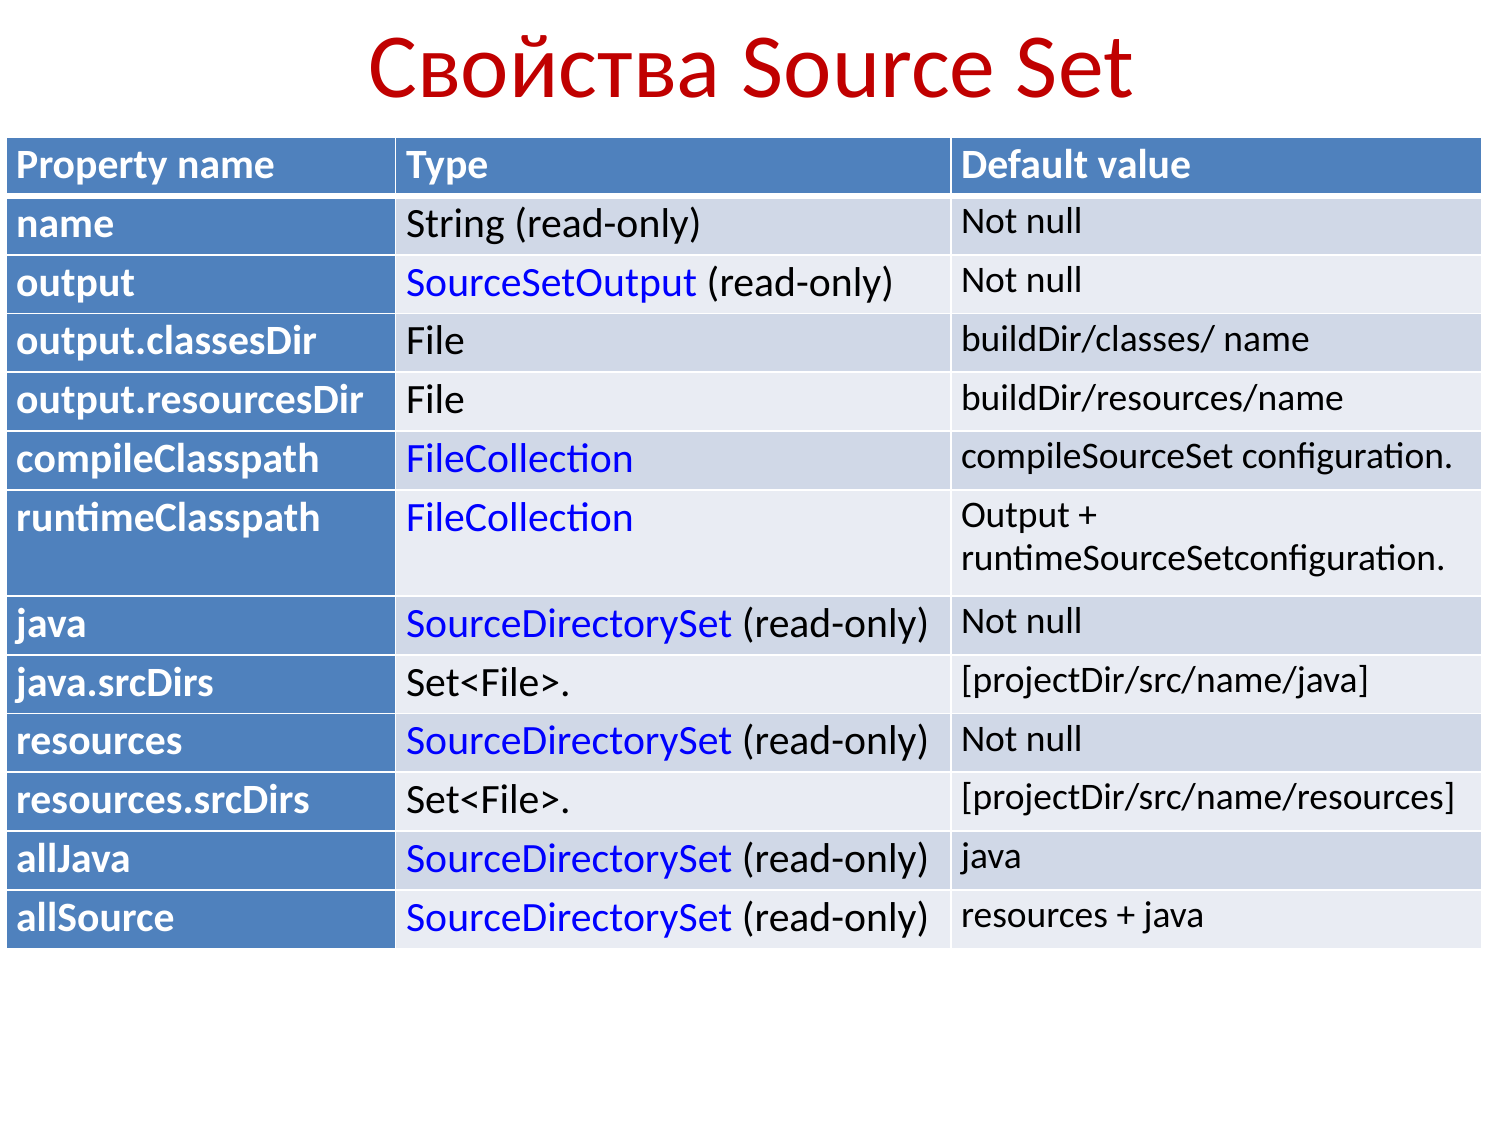

# Свойства Source Set
| Property name | Type | Default value |
| --- | --- | --- |
| name | String (read-only) | Not null |
| output | SourceSetOutput (read-only) | Not null |
| output.classesDir | File | buildDir/classes/ name |
| output.resourcesDir | File | buildDir/resources/name |
| compileClasspath | FileCollection | compileSourceSet configuration. |
| runtimeClasspath | FileCollection | Output + runtimeSourceSetconfiguration. |
| java | SourceDirectorySet (read-only) | Not null |
| java.srcDirs | Set<File>. | [projectDir/src/name/java] |
| resources | SourceDirectorySet (read-only) | Not null |
| resources.srcDirs | Set<File>. | [projectDir/src/name/resources] |
| allJava | SourceDirectorySet (read-only) | java |
| allSource | SourceDirectorySet (read-only) | resources + java |